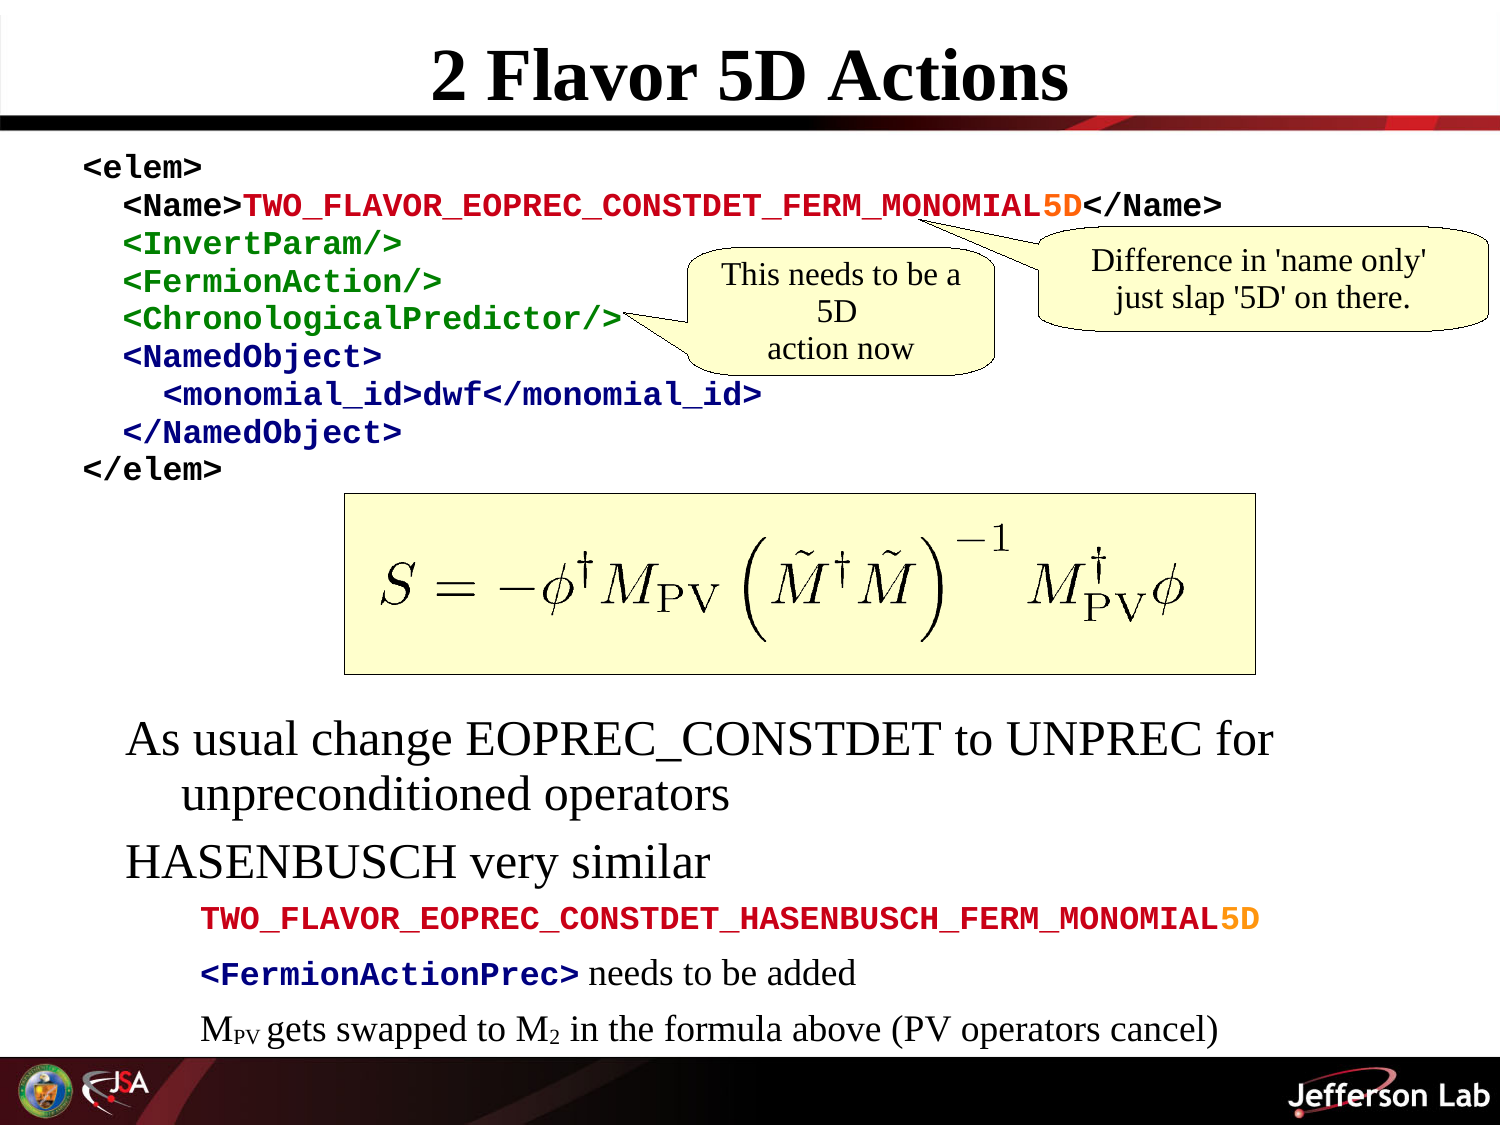

# 2 Flavor 5D Actions
<elem>
 <Name>TWO_FLAVOR_EOPREC_CONSTDET_FERM_MONOMIAL5D</Name>
 <InvertParam/>
 <FermionAction/>
 <ChronologicalPredictor/>
 <NamedObject>
 <monomial_id>dwf</monomial_id>
 </NamedObject>
</elem>
Difference in 'name only'
just slap '5D' on there.
This needs to be a 5D
action now
As usual change EOPREC_CONSTDET to UNPREC for unpreconditioned operators
HASENBUSCH very similar
TWO_FLAVOR_EOPREC_CONSTDET_HASENBUSCH_FERM_MONOMIAL5D
<FermionActionPrec> needs to be added
MPV gets swapped to M2 in the formula above (PV operators cancel)